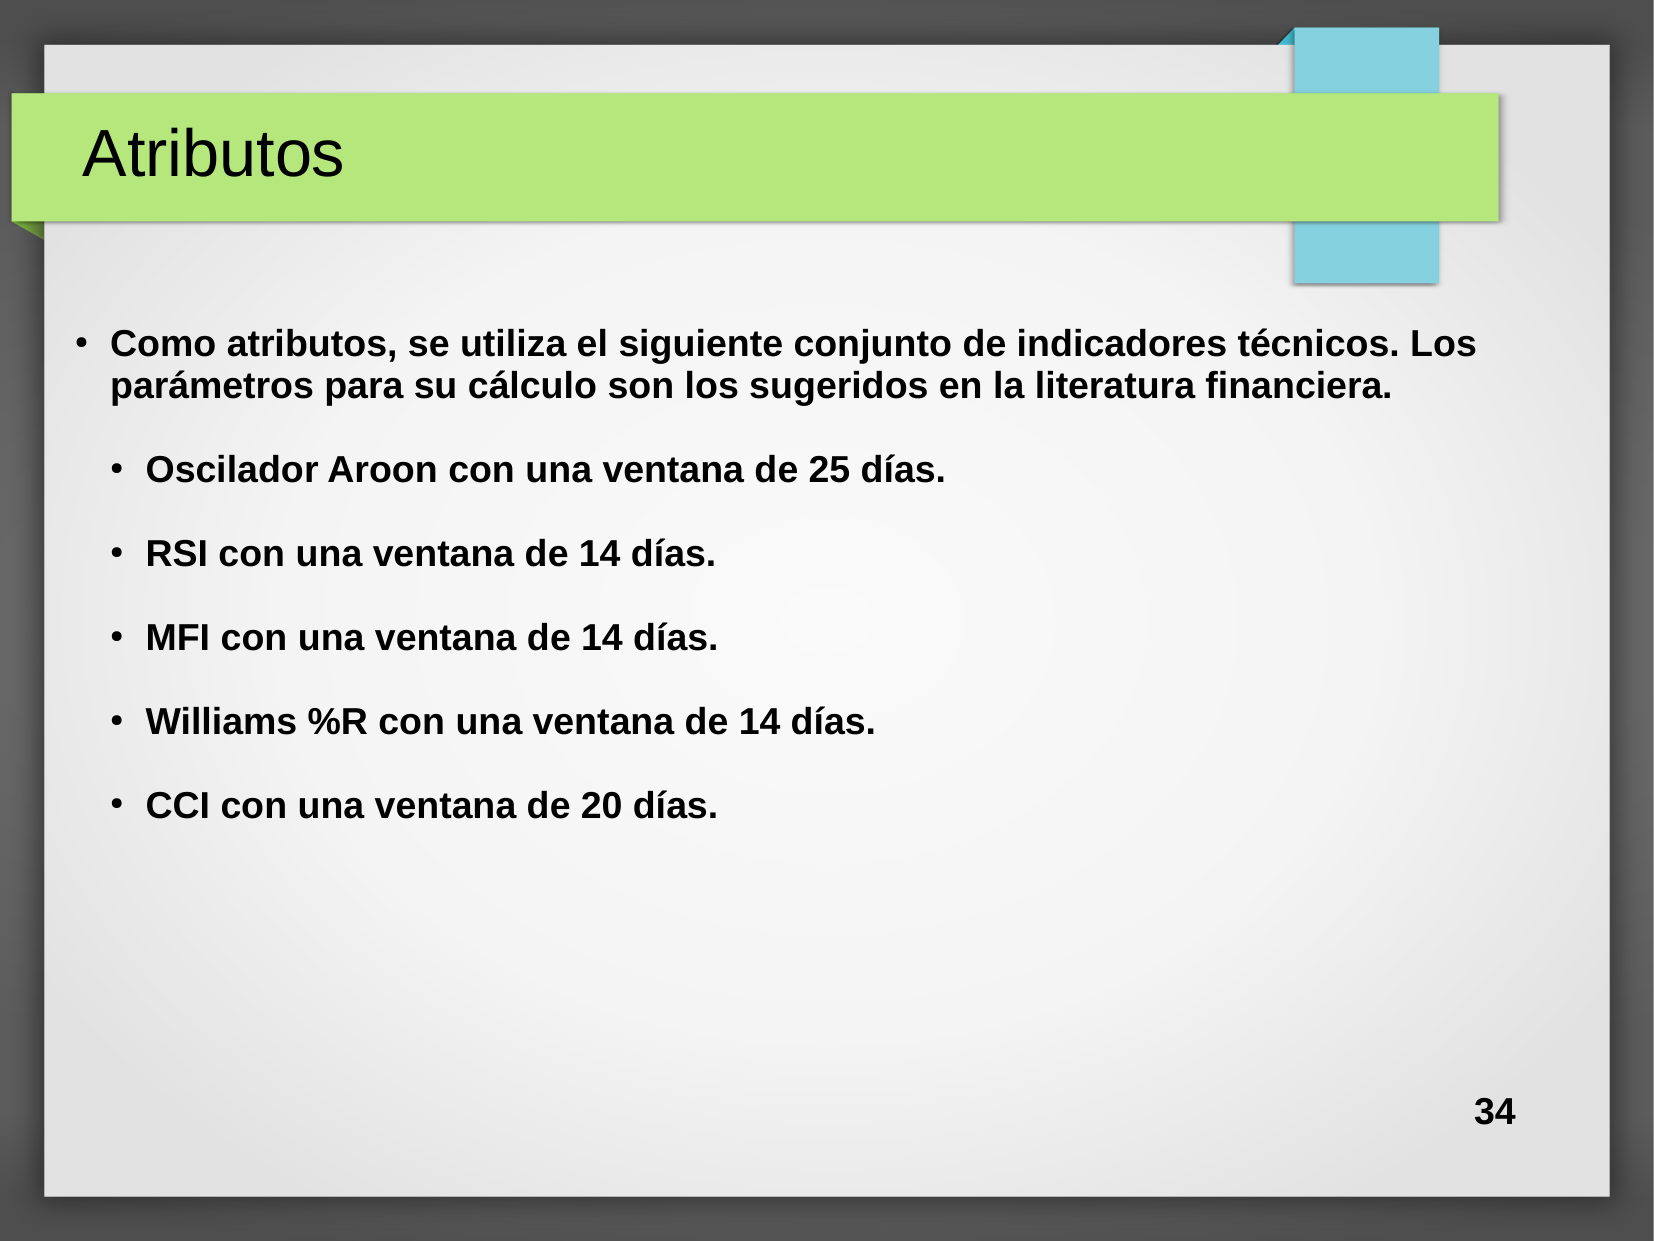

# Atributos
Como atributos, se utiliza el siguiente conjunto de indicadores técnicos. Los parámetros para su cálculo son los sugeridos en la literatura financiera.
Oscilador Aroon con una ventana de 25 días.
RSI con una ventana de 14 días.
MFI con una ventana de 14 días.
Williams %R con una ventana de 14 días.
CCI con una ventana de 20 días.